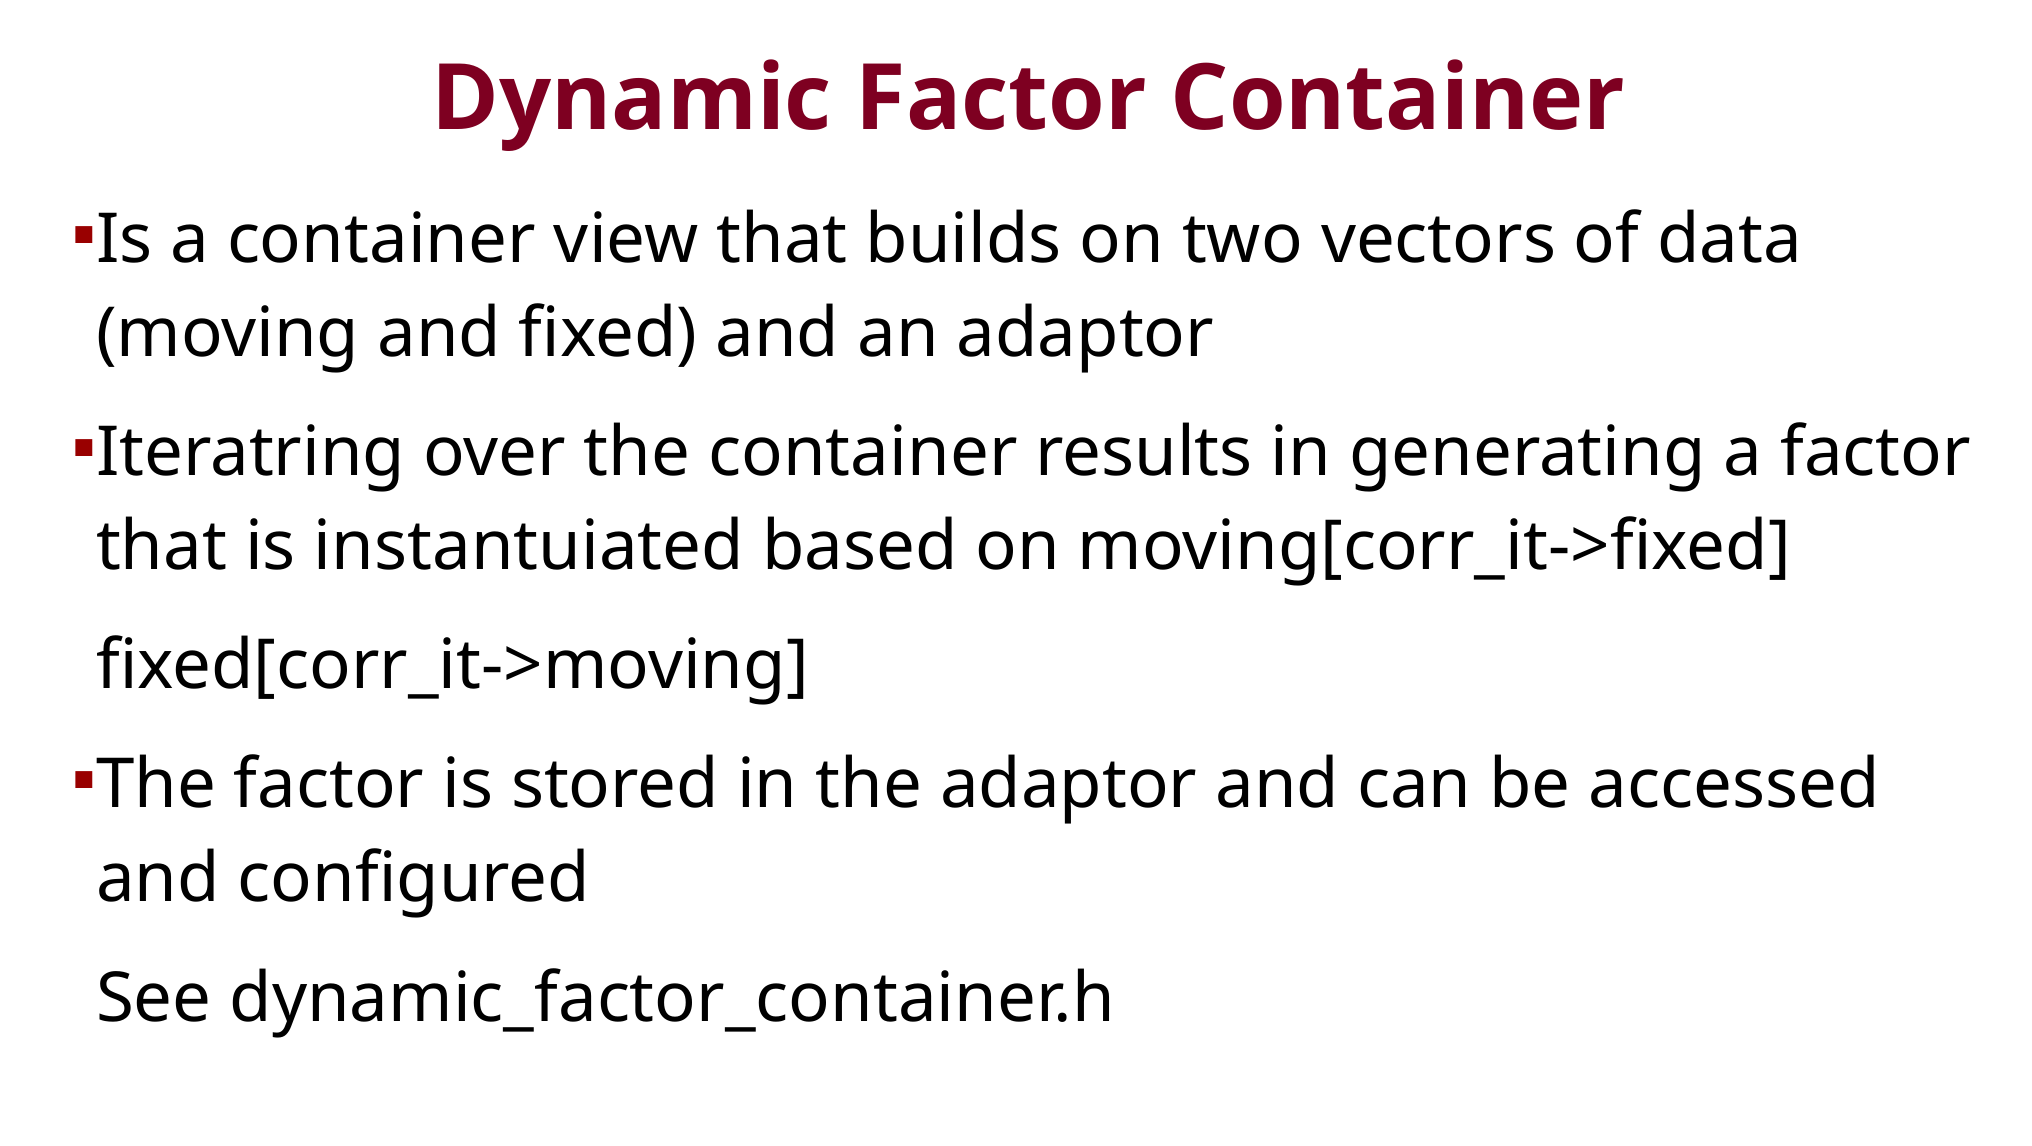

# Dynamic Factor Container
Is a container view that builds on two vectors of data (moving and fixed) and an adaptor
Iteratring over the container results in generating a factor that is instantuiated based on moving[corr_it->fixed]
fixed[corr_it->moving]
The factor is stored in the adaptor and can be accessed and configured
See dynamic_factor_container.h